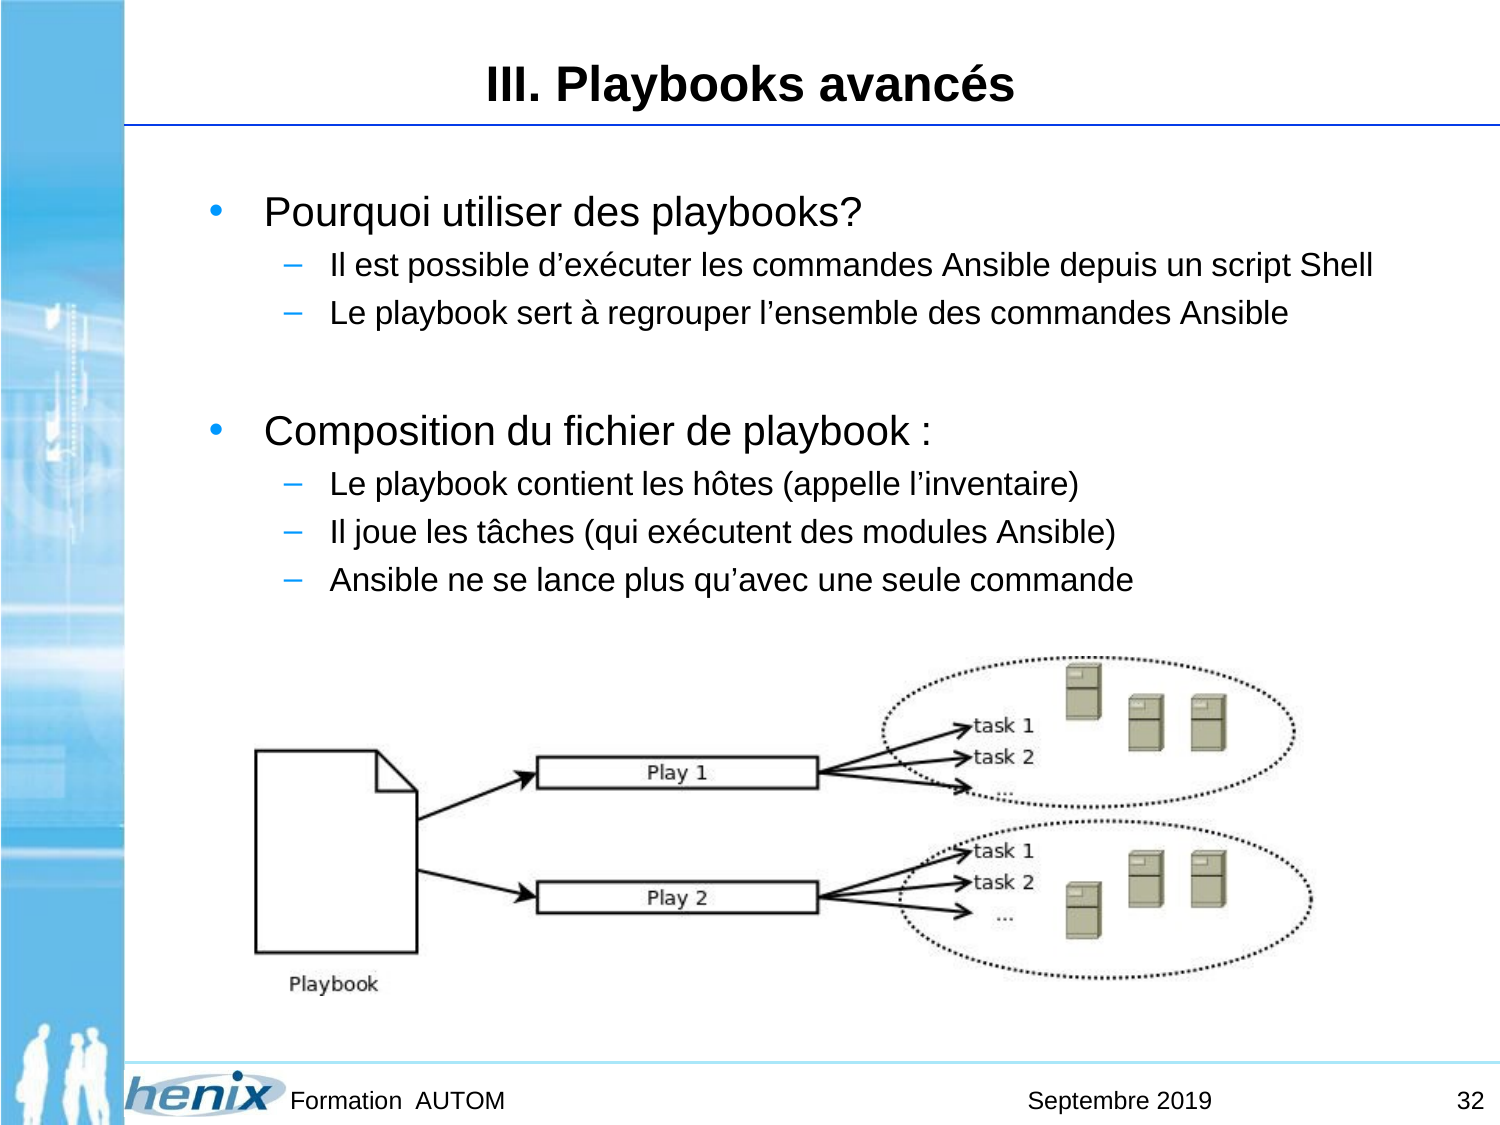

III. Playbooks avancés
Pourquoi utiliser des playbooks?
Il est possible d’exécuter les commandes Ansible depuis un script Shell
Le playbook sert à regrouper l’ensemble des commandes Ansible
Composition du fichier de playbook :
Le playbook contient les hôtes (appelle l’inventaire)
Il joue les tâches (qui exécutent des modules Ansible)
Ansible ne se lance plus qu’avec une seule commande
Formation AUTOM
Septembre 2019